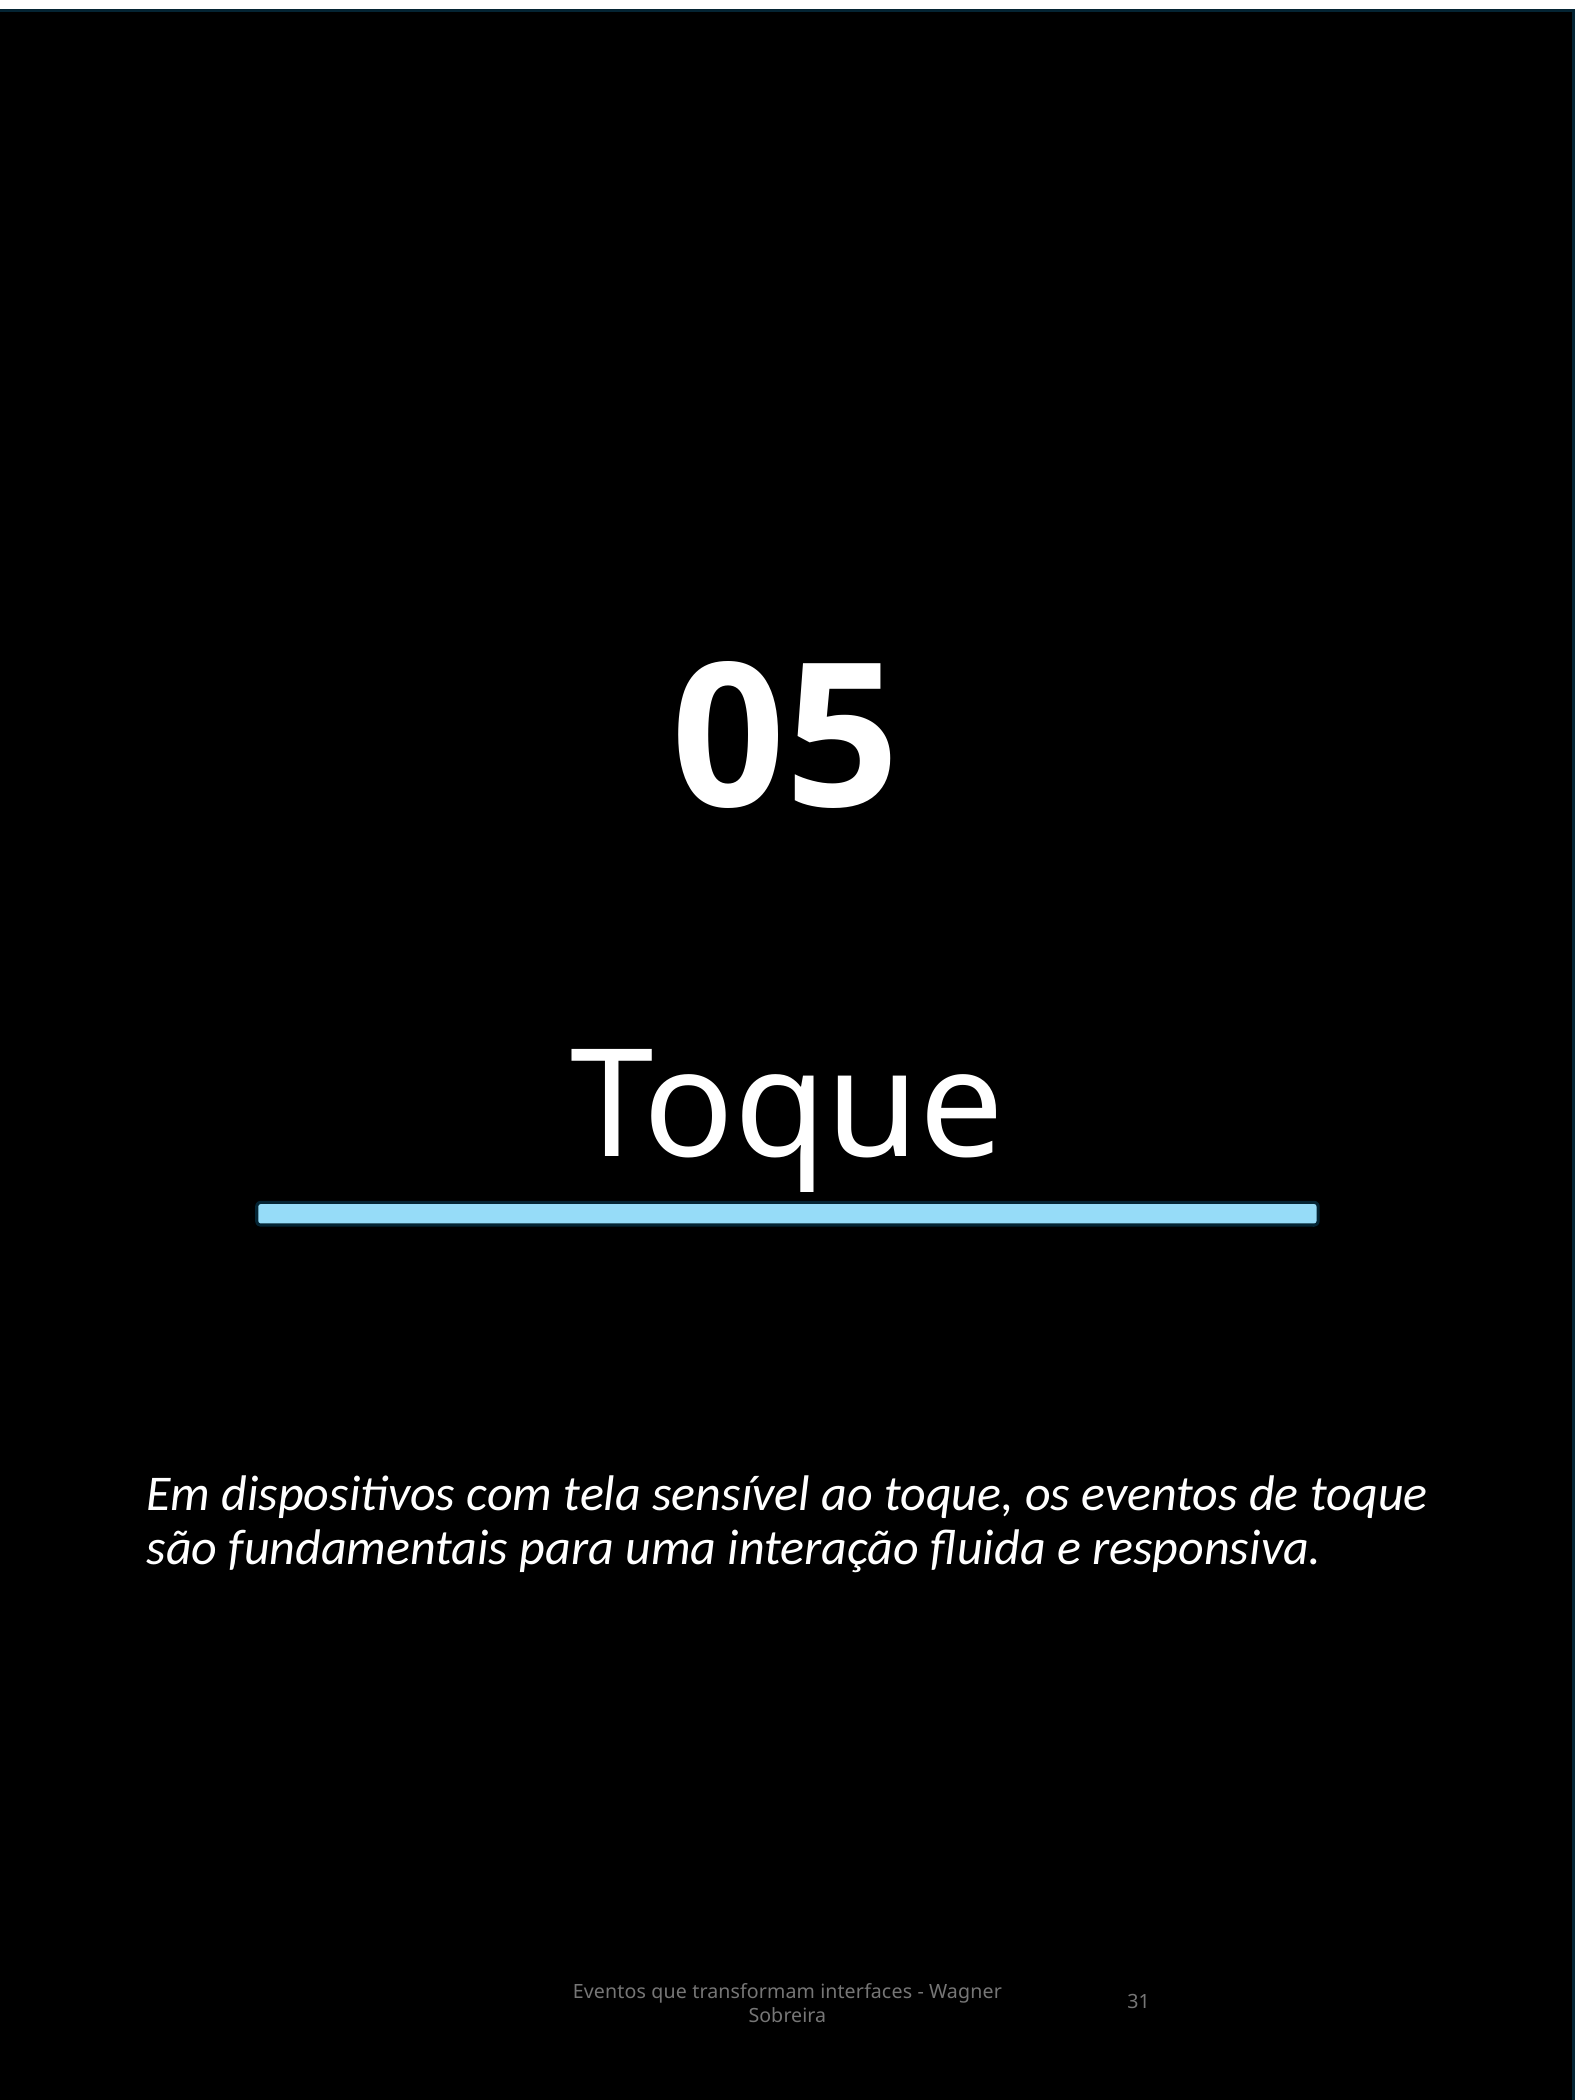

05
Toque
Em dispositivos com tela sensível ao toque, os eventos de toque são fundamentais para uma interação fluida e responsiva.
Eventos que transformam interfaces - Wagner Sobreira